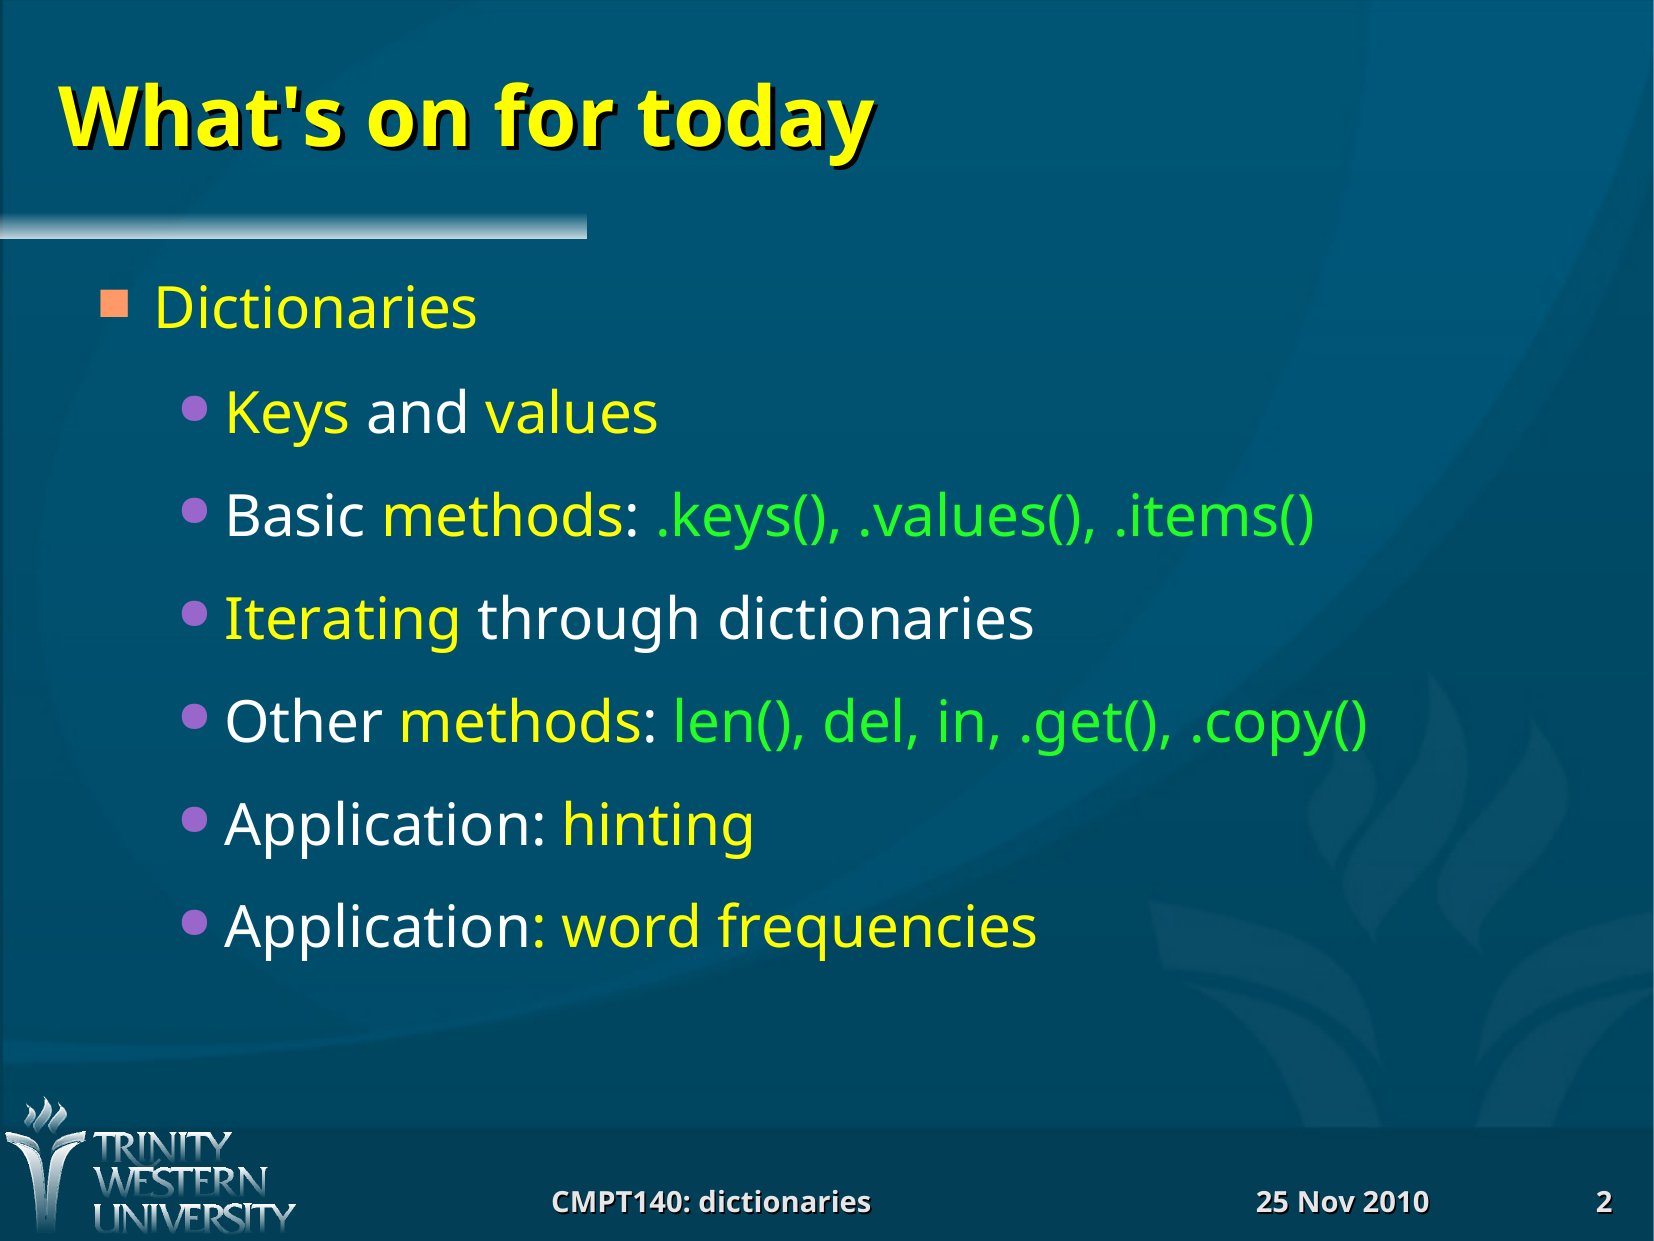

# What's on for today
Dictionaries
Keys and values
Basic methods: .keys(), .values(), .items()
Iterating through dictionaries
Other methods: len(), del, in, .get(), .copy()
Application: hinting
Application: word frequencies
CMPT140: dictionaries
25 Nov 2010
2